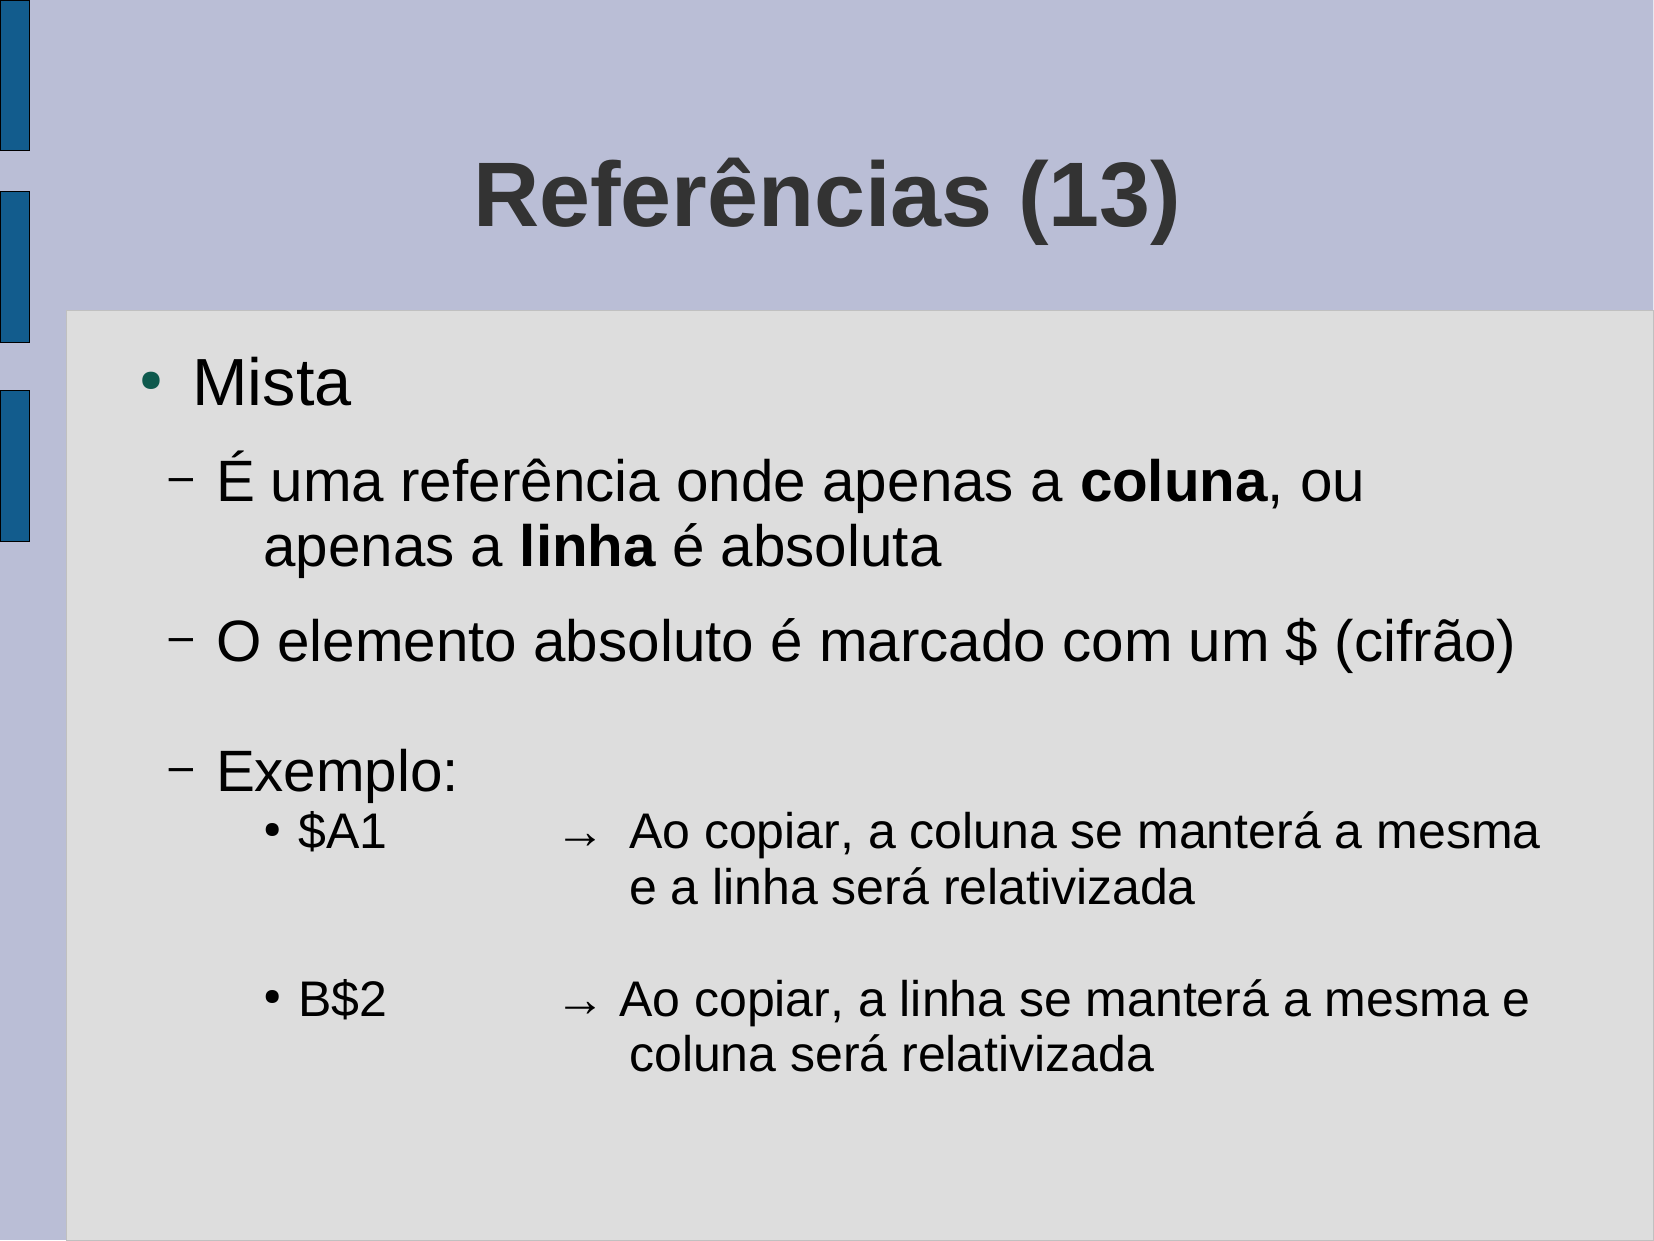

# Referências (13)
Mista
É uma referência onde apenas a coluna, ou apenas a linha é absoluta
O elemento absoluto é marcado com um $ (cifrão)
Exemplo:
$A1			→	Ao copiar, a coluna se manterá a mesma				e a linha será relativizada
B$2			→ Ao copiar, a linha se manterá a mesma e 				coluna será relativizada